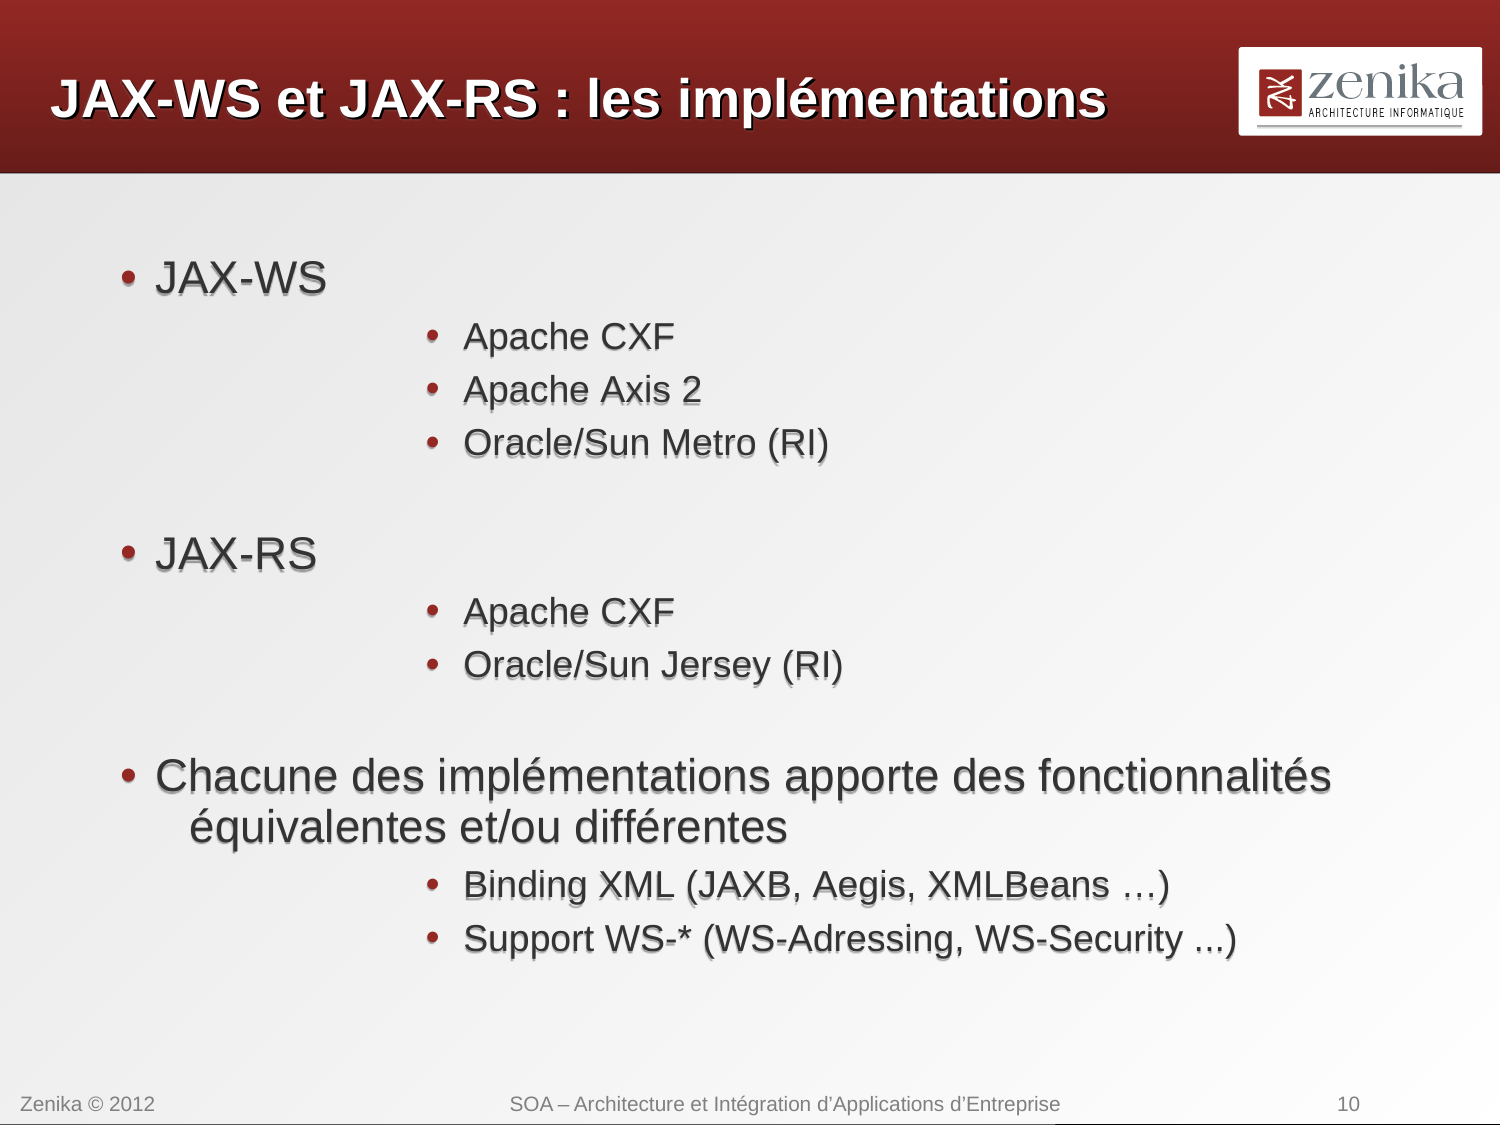

# JAX-WS et JAX-RS : les implémentations
JAX-WS
Apache CXF
Apache Axis 2
Oracle/Sun Metro (RI)
JAX-RS
Apache CXF
Oracle/Sun Jersey (RI)
Chacune des implémentations apporte des fonctionnalités équivalentes et/ou différentes
Binding XML (JAXB, Aegis, XMLBeans …)
Support WS-* (WS-Adressing, WS-Security ...)